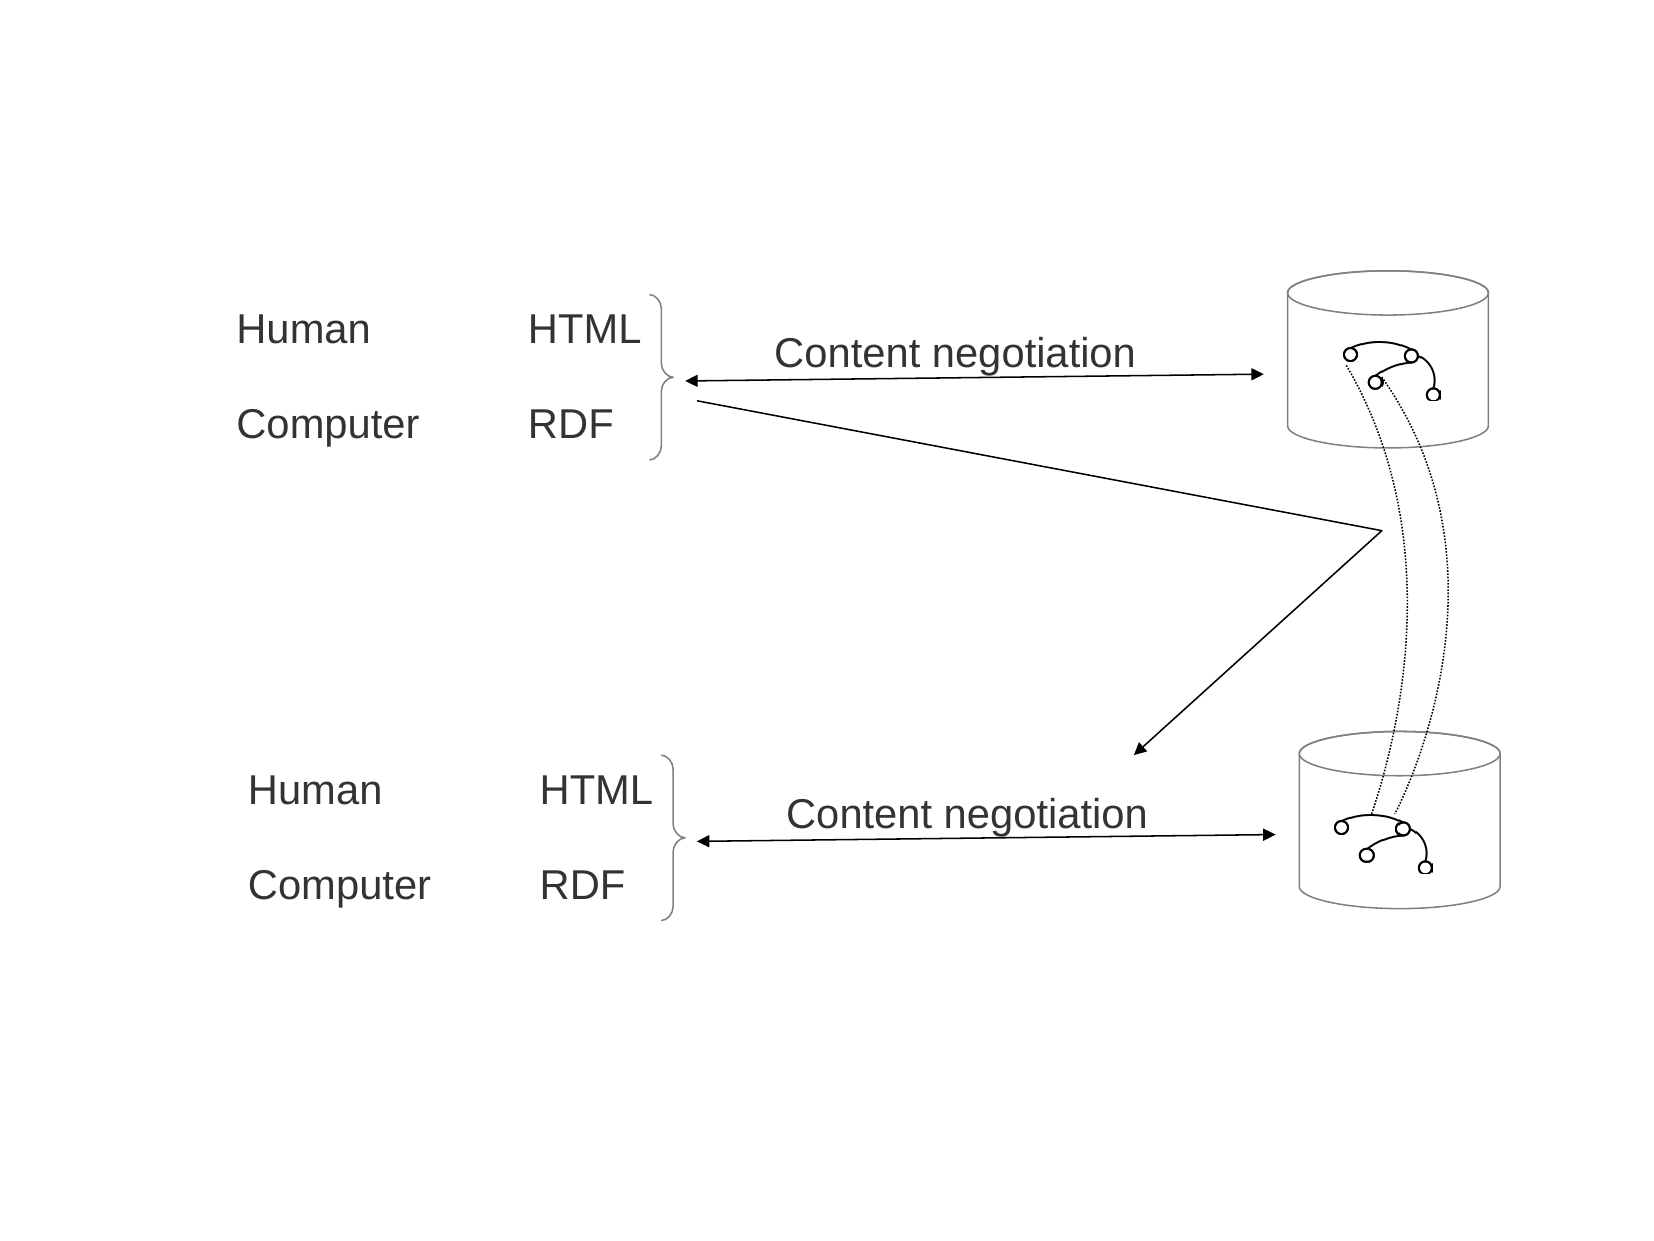

Human			HTML
Computer		RDF
Content negotiation
Human			HTML
Computer		RDF
Content negotiation